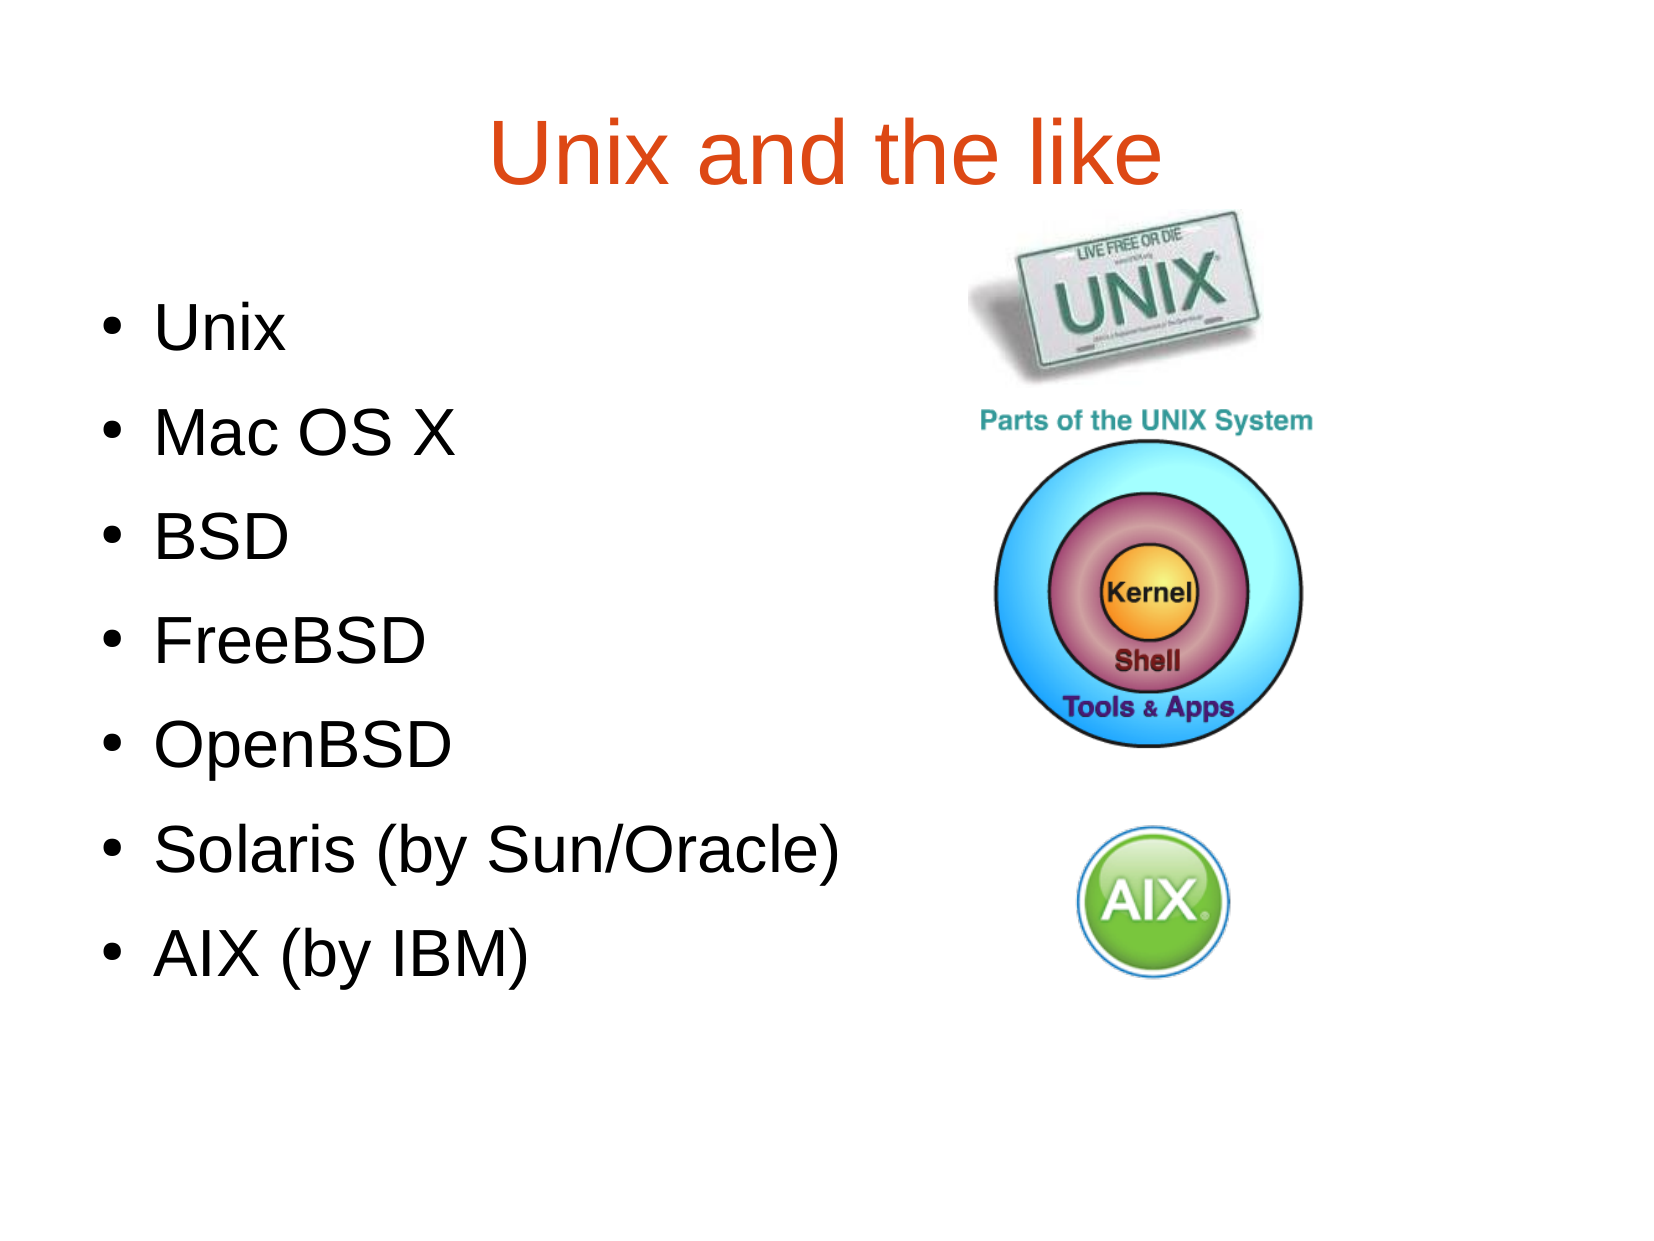

# Unix and the like
Unix
Mac OS X
BSD
FreeBSD
OpenBSD
Solaris (by Sun/Oracle)
AIX (by IBM)